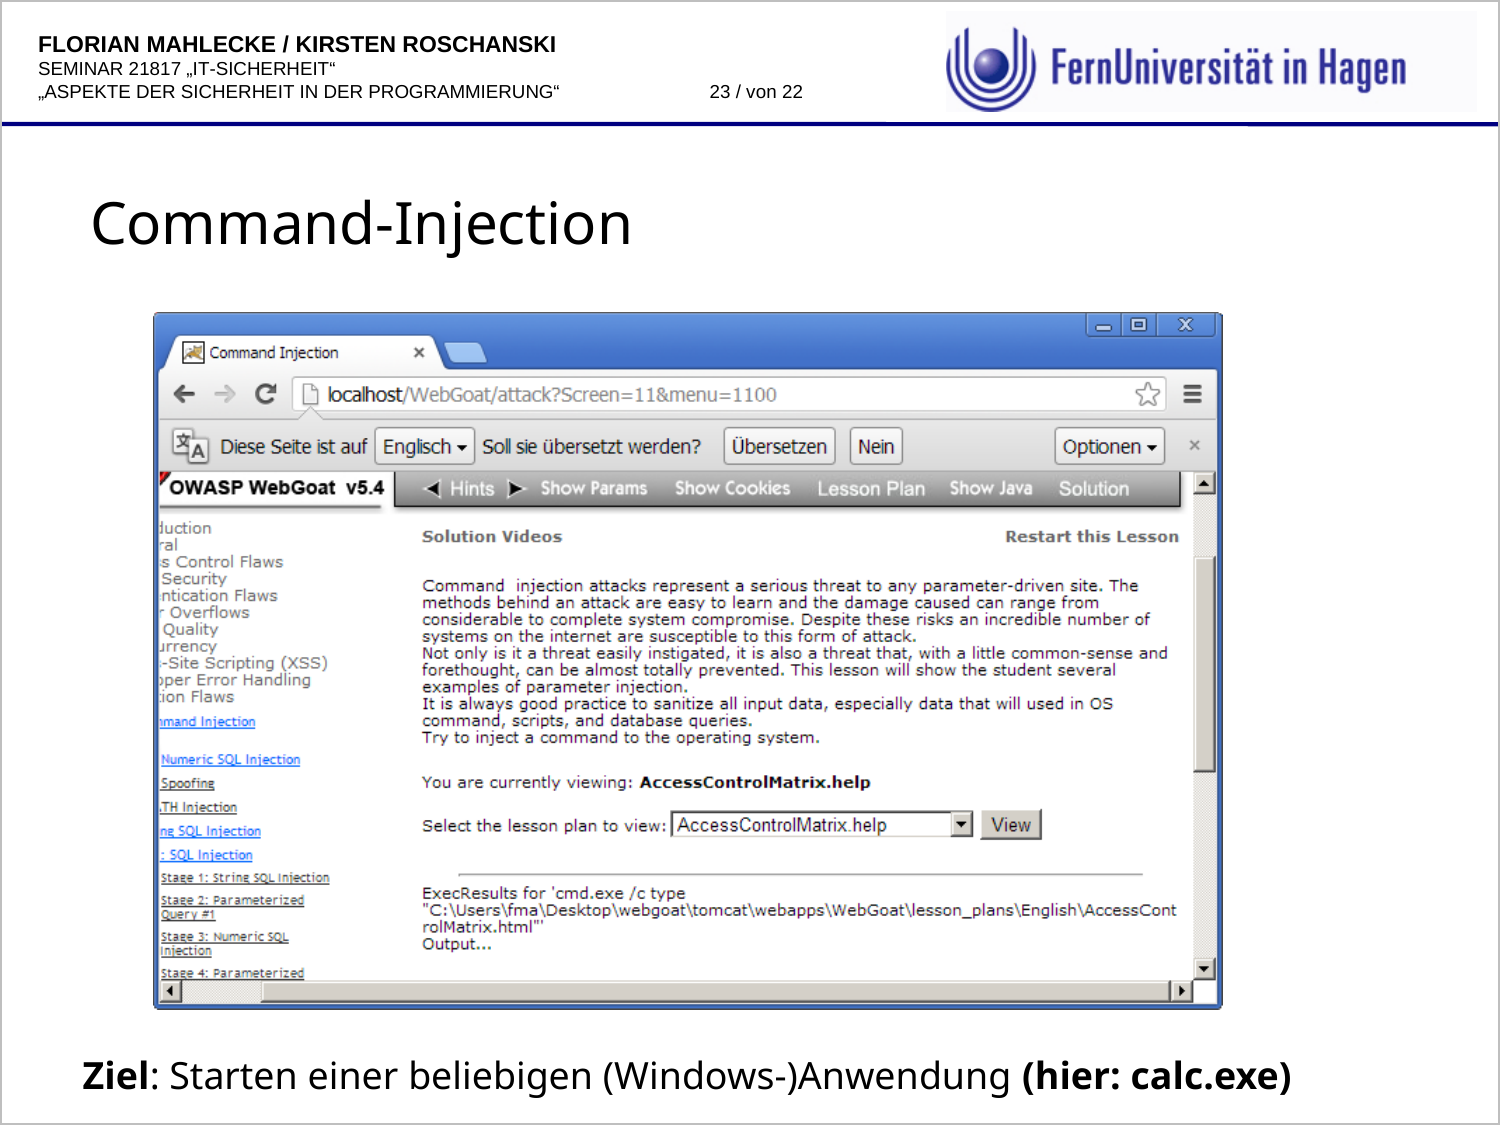

# Command-Injection
Ziel: Starten einer beliebigen (Windows-)Anwendung (hier: calc.exe)